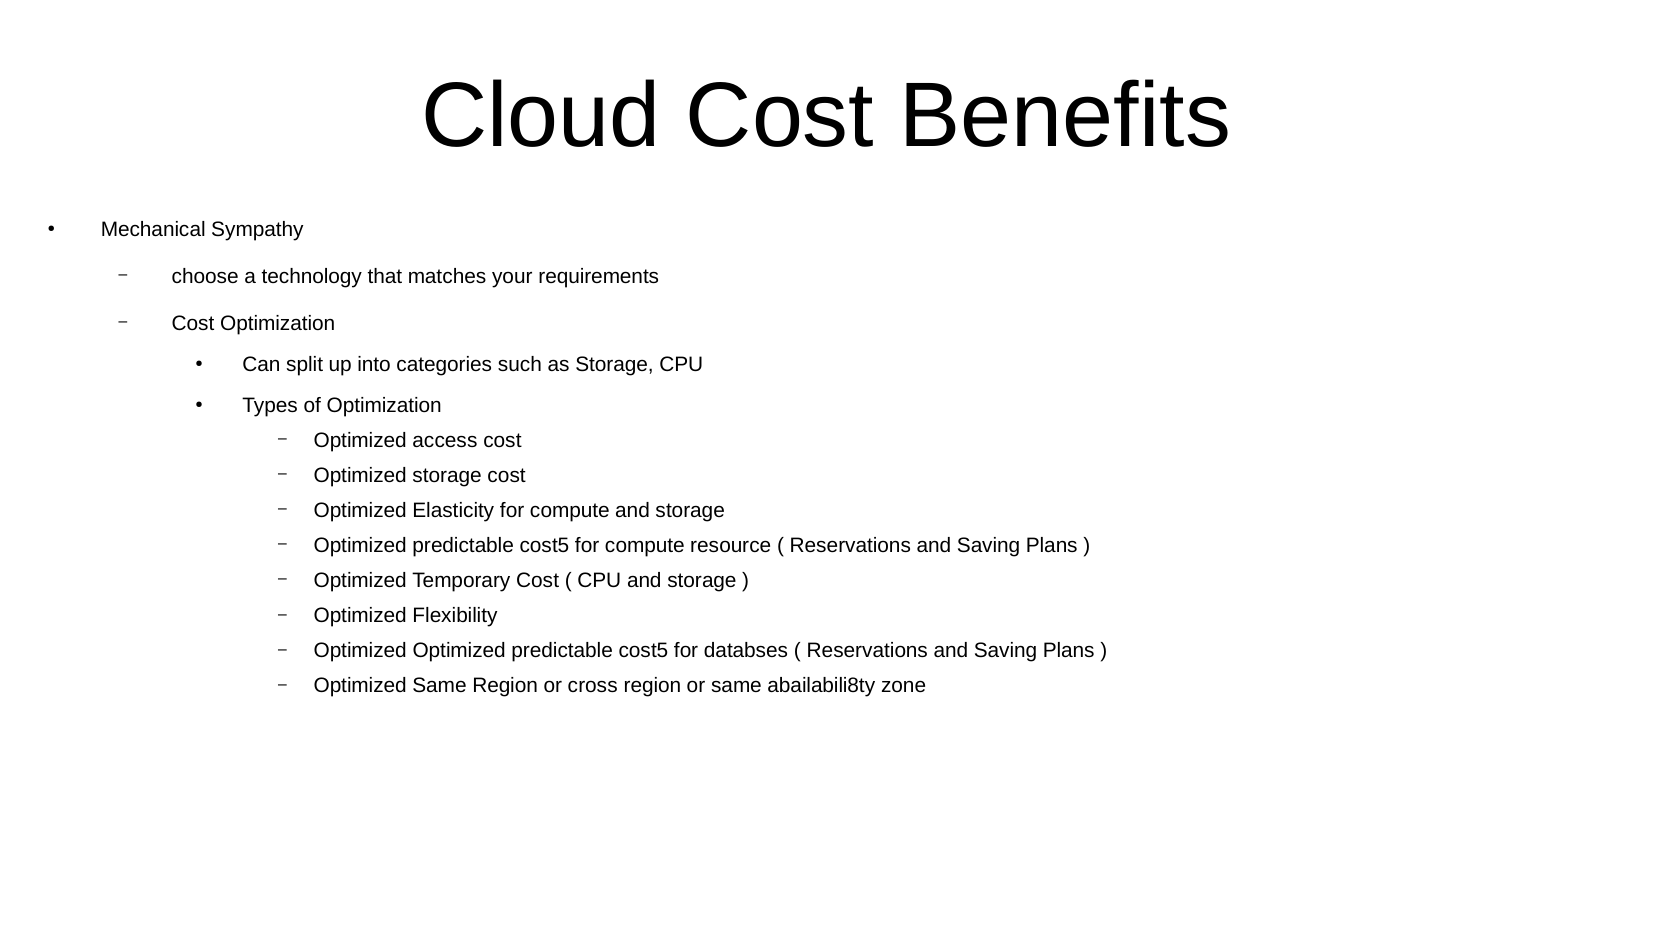

# Cloud Cost Benefits
Mechanical Sympathy
choose a technology that matches your requirements
Cost Optimization
Can split up into categories such as Storage, CPU
Types of Optimization
Optimized access cost
Optimized storage cost
Optimized Elasticity for compute and storage
Optimized predictable cost5 for compute resource ( Reservations and Saving Plans )
Optimized Temporary Cost ( CPU and storage )
Optimized Flexibility
Optimized Optimized predictable cost5 for databses ( Reservations and Saving Plans )
Optimized Same Region or cross region or same abailabili8ty zone